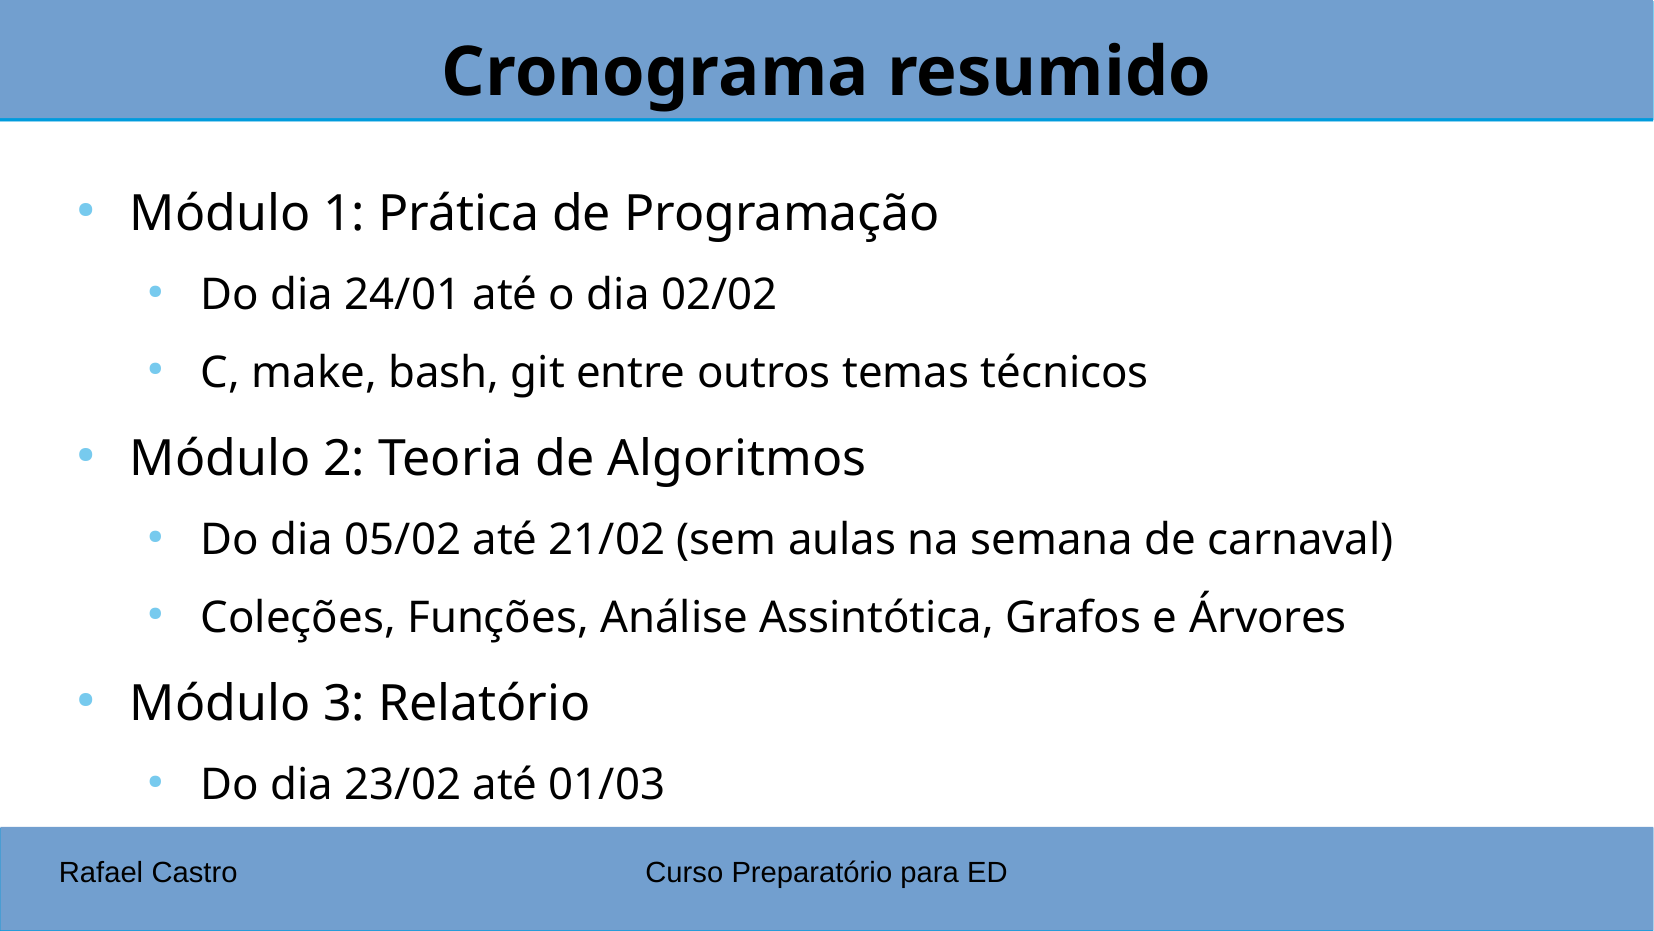

# Cronograma resumido
Módulo 1: Prática de Programação
Do dia 24/01 até o dia 02/02
C, make, bash, git entre outros temas técnicos
Módulo 2: Teoria de Algoritmos
Do dia 05/02 até 21/02 (sem aulas na semana de carnaval)
Coleções, Funções, Análise Assintótica, Grafos e Árvores
Módulo 3: Relatório
Do dia 23/02 até 01/03
Curso Preparatório para ED